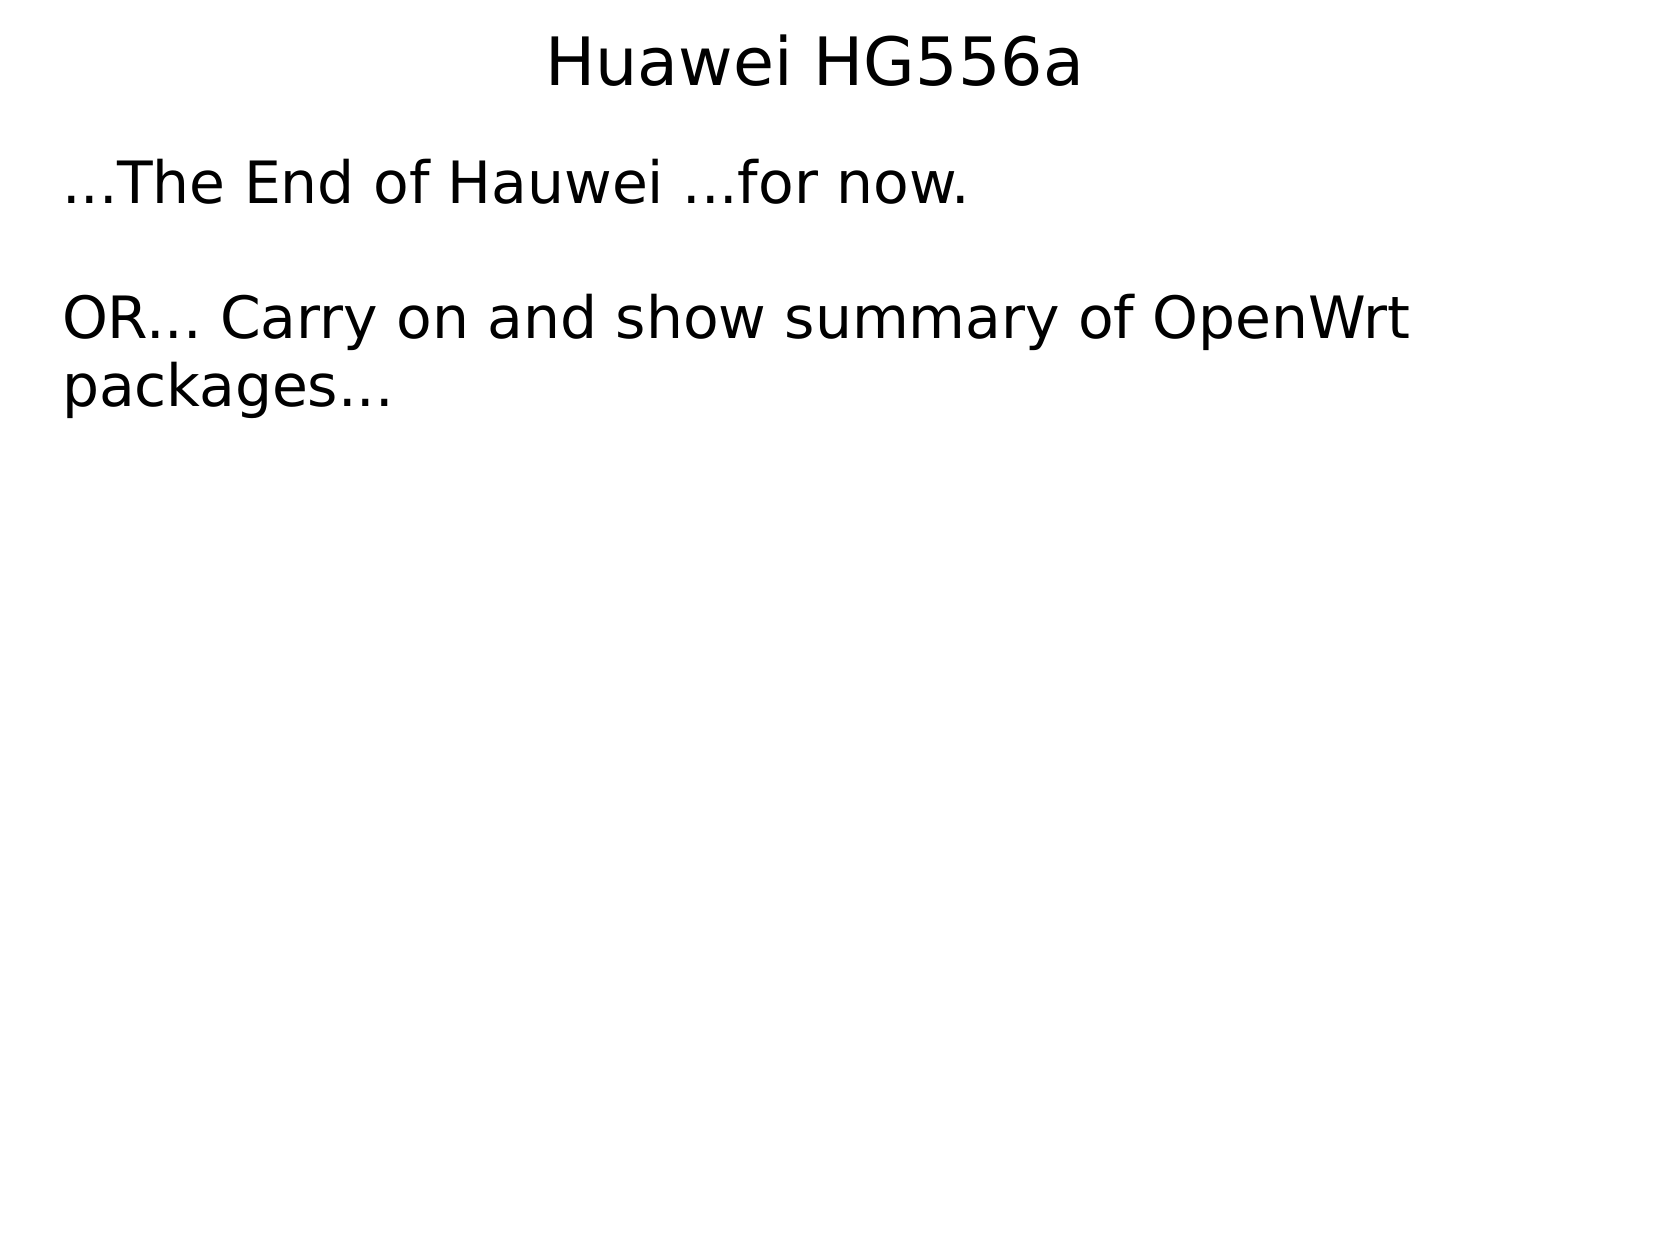

# Huawei HG556a
...The End of Hauwei ...for now.
OR... Carry on and show summary of OpenWrt packages...